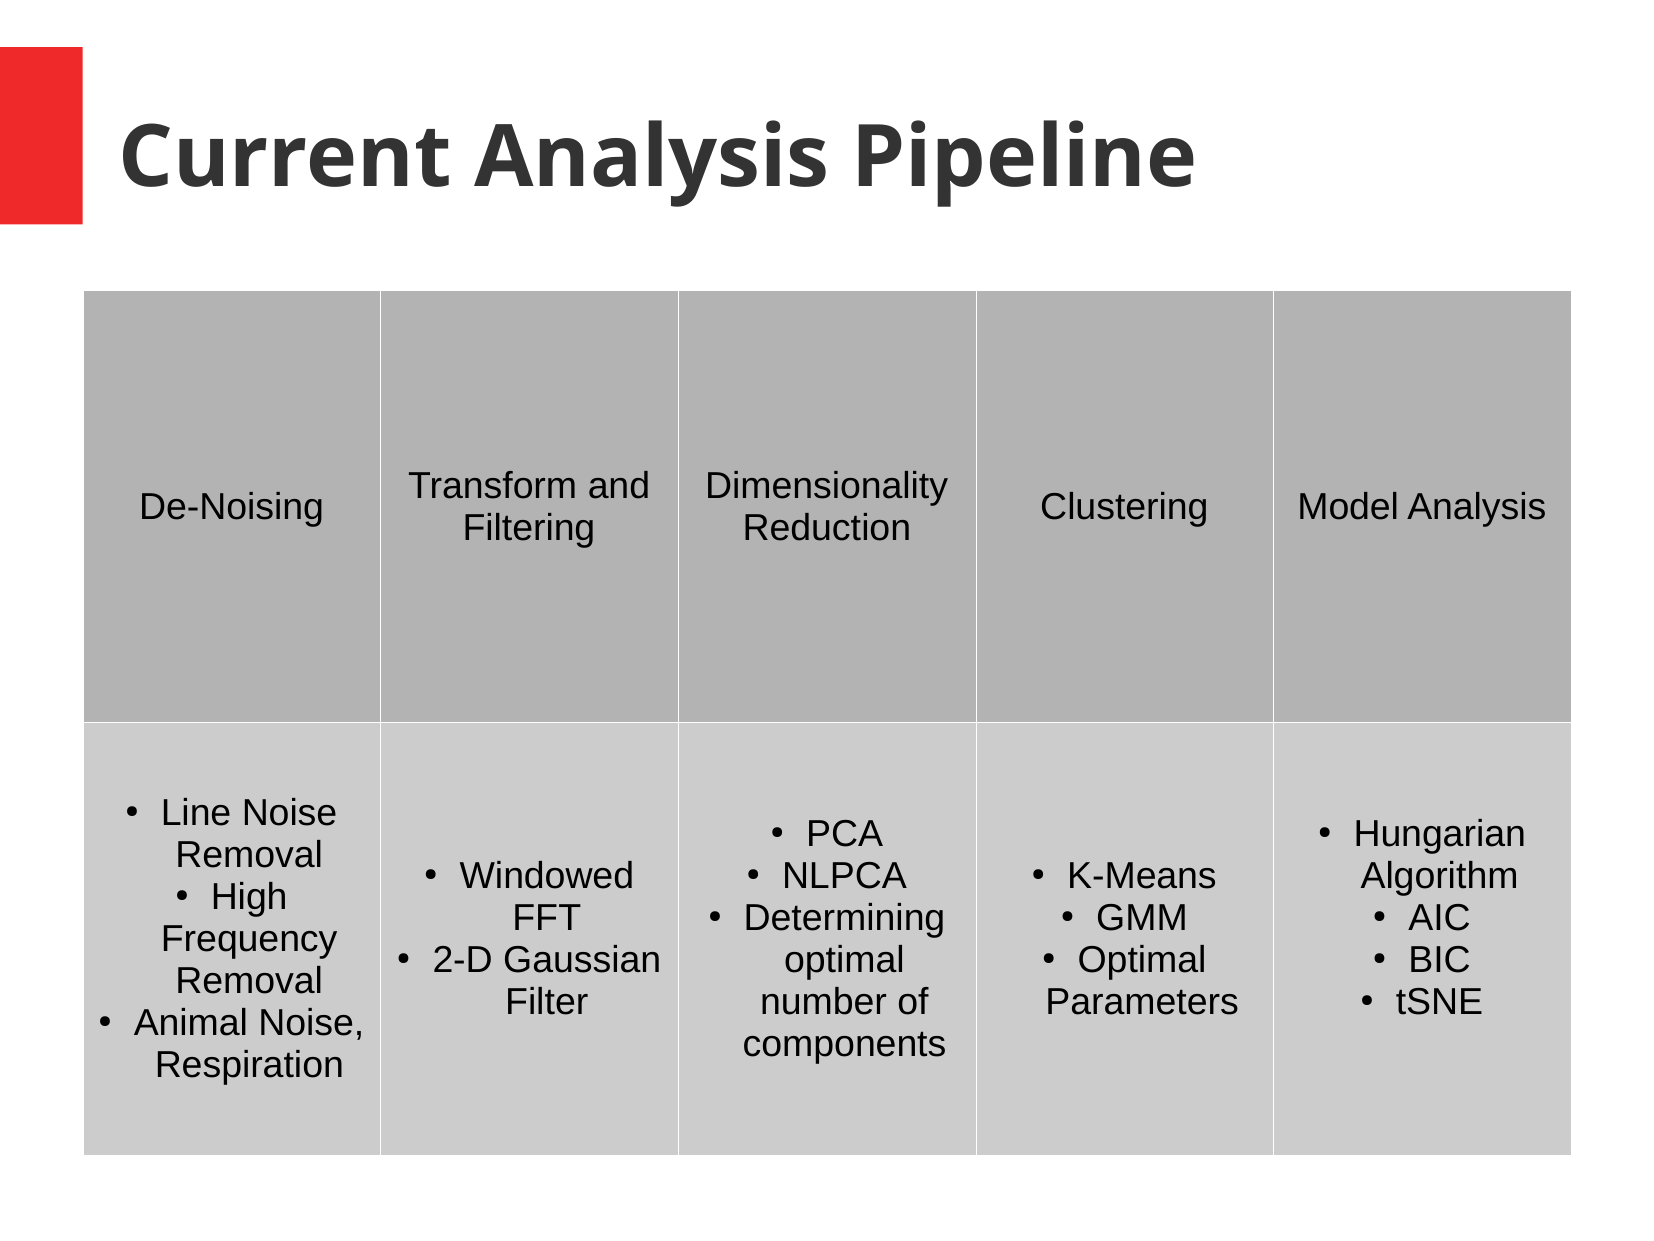

# Current Analysis Pipeline
| De-Noising | Transform and Filtering | Dimensionality Reduction | Clustering | Model Analysis |
| --- | --- | --- | --- | --- |
| Line Noise Removal High Frequency Removal Animal Noise, Respiration | Windowed FFT 2-D Gaussian Filter | PCA NLPCA Determining optimal number of components | K-Means GMM Optimal Parameters | Hungarian Algorithm AIC BIC tSNE |